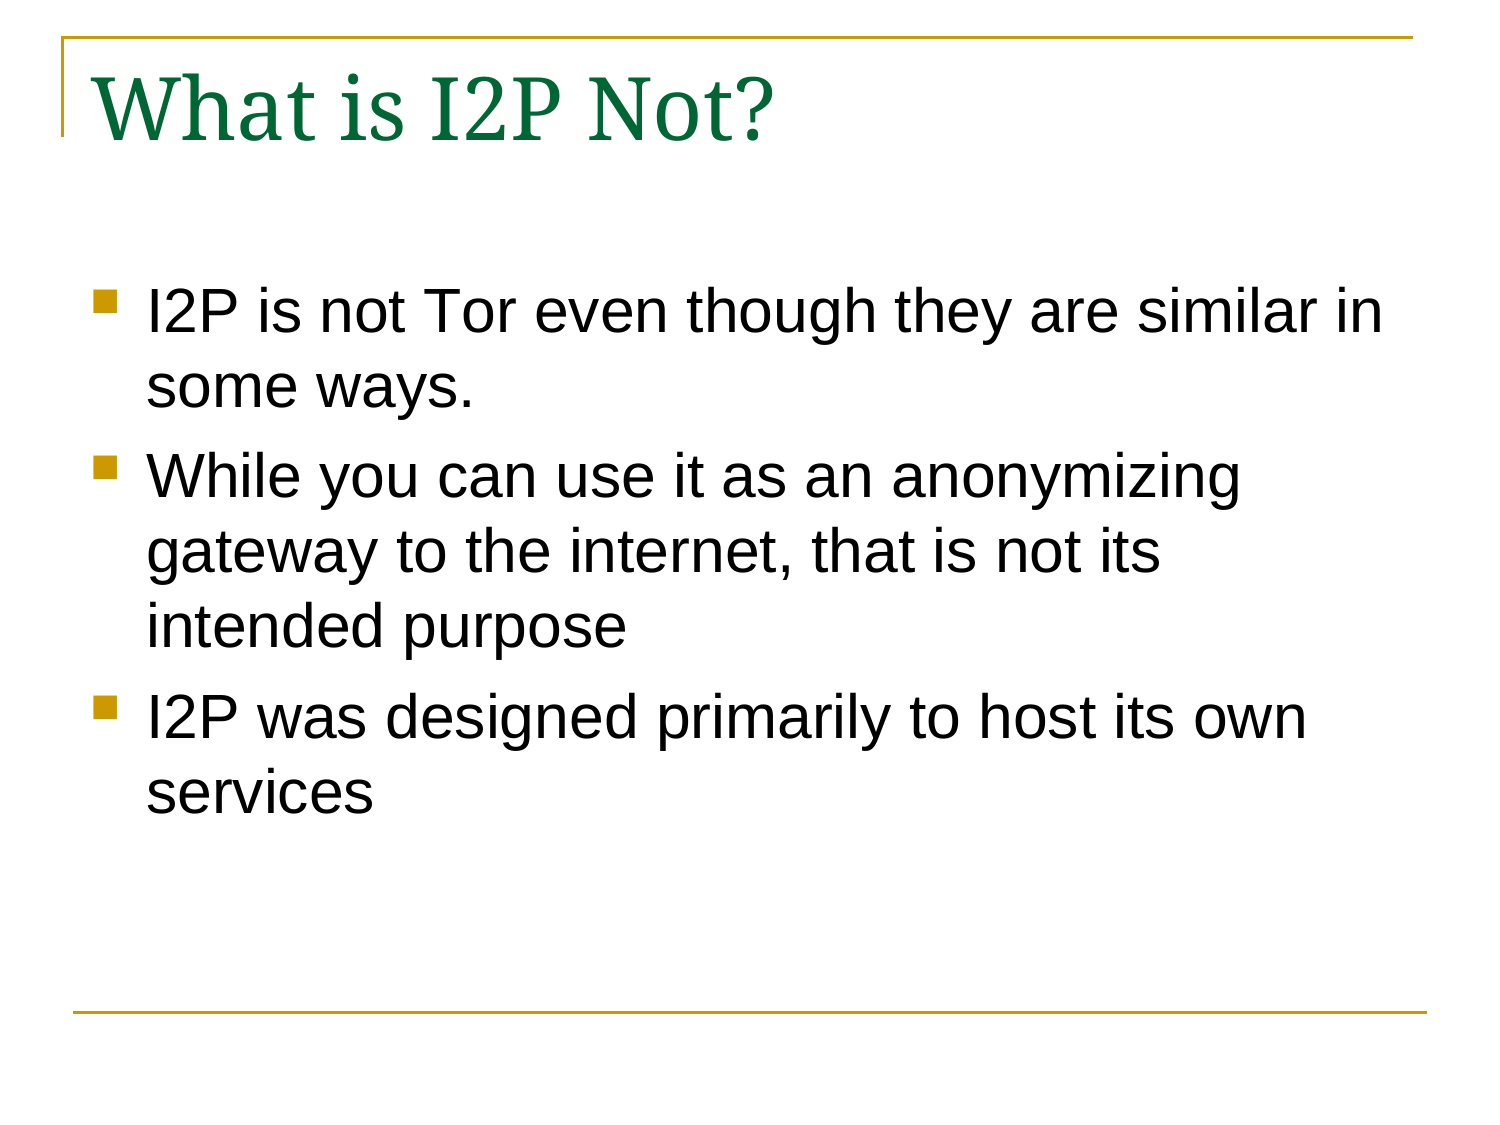

# What is I2P Not?
I2P is not Tor even though they are similar in some ways.
While you can use it as an anonymizing gateway to the internet, that is not its intended purpose
I2P was designed primarily to host its own services